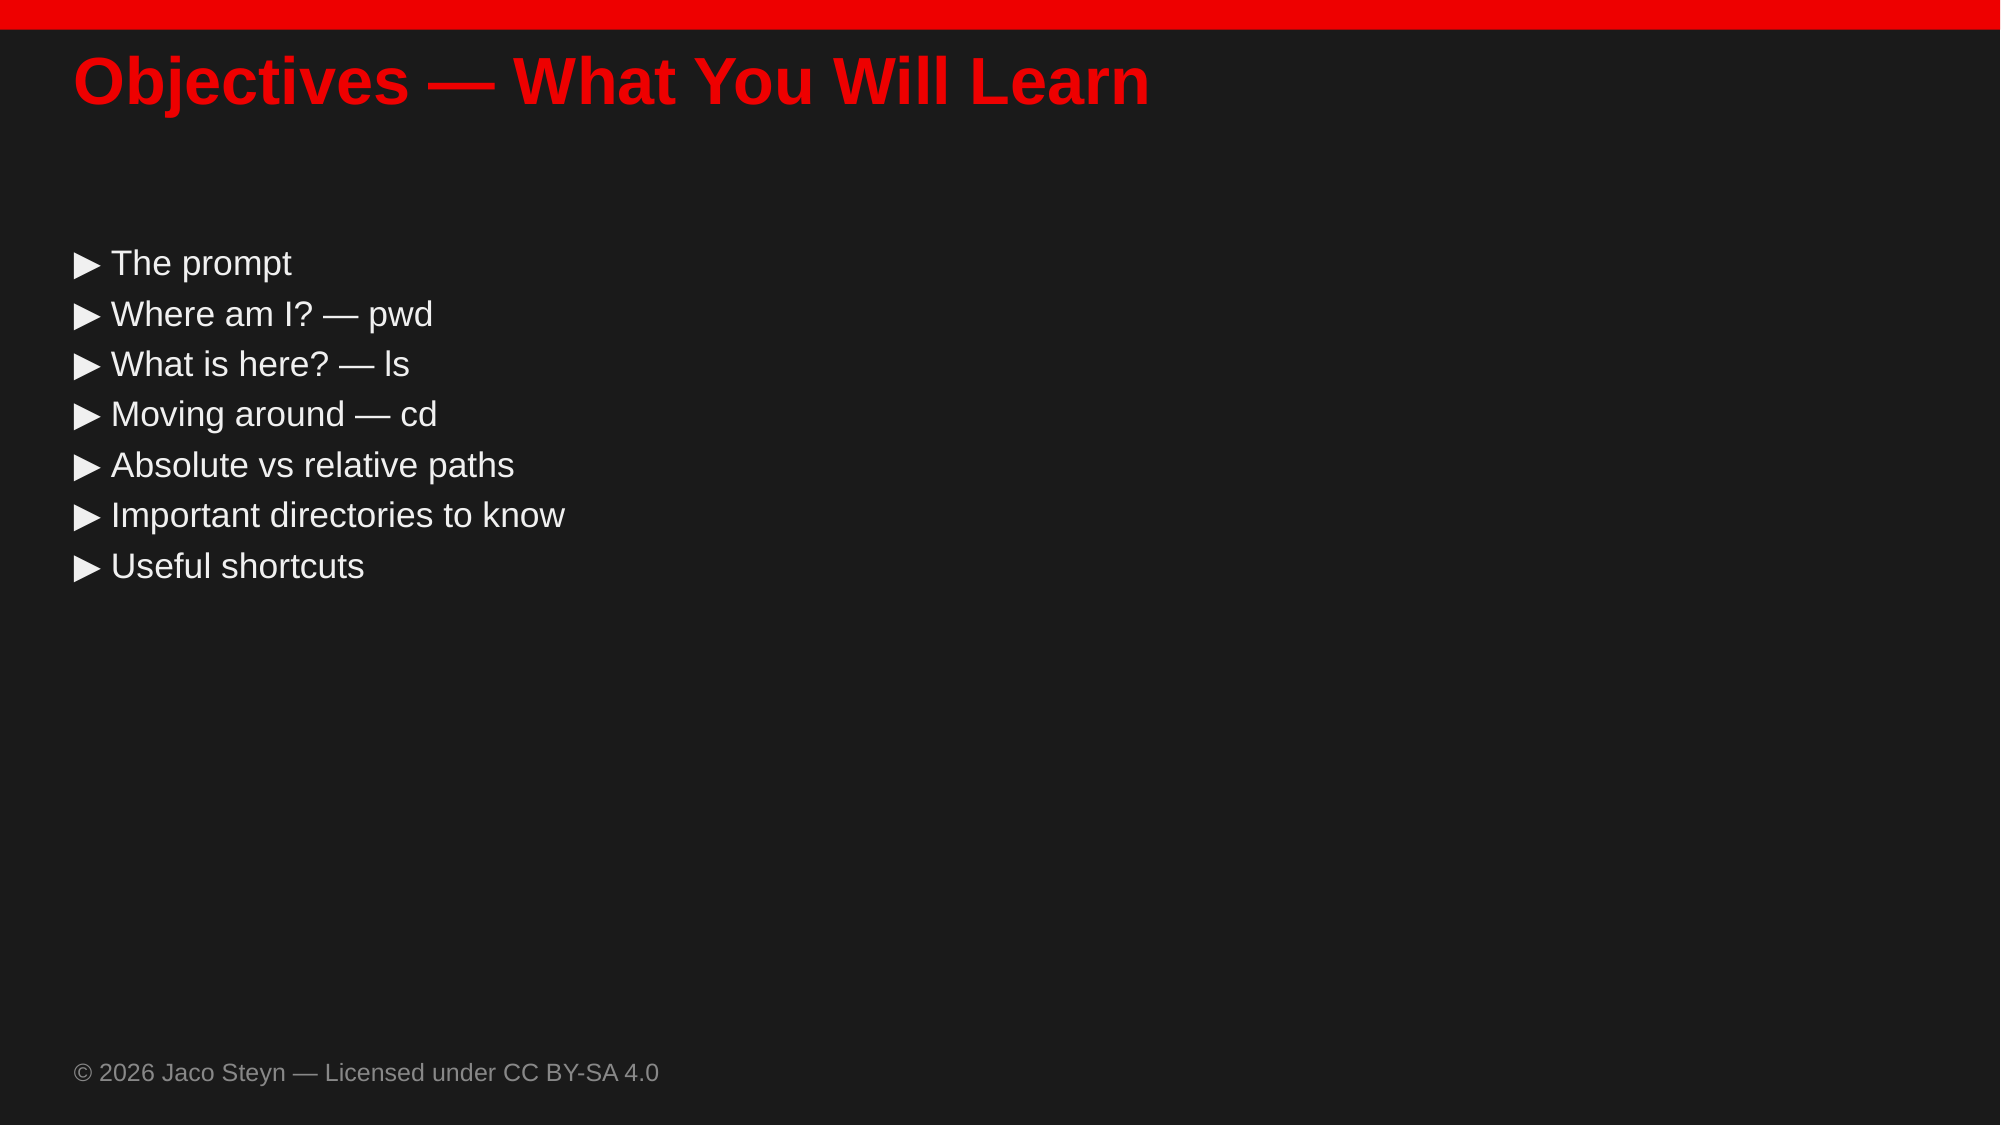

Objectives — What You Will Learn
▶ The prompt
▶ Where am I? — pwd
▶ What is here? — ls
▶ Moving around — cd
▶ Absolute vs relative paths
▶ Important directories to know
▶ Useful shortcuts
© 2026 Jaco Steyn — Licensed under CC BY-SA 4.0